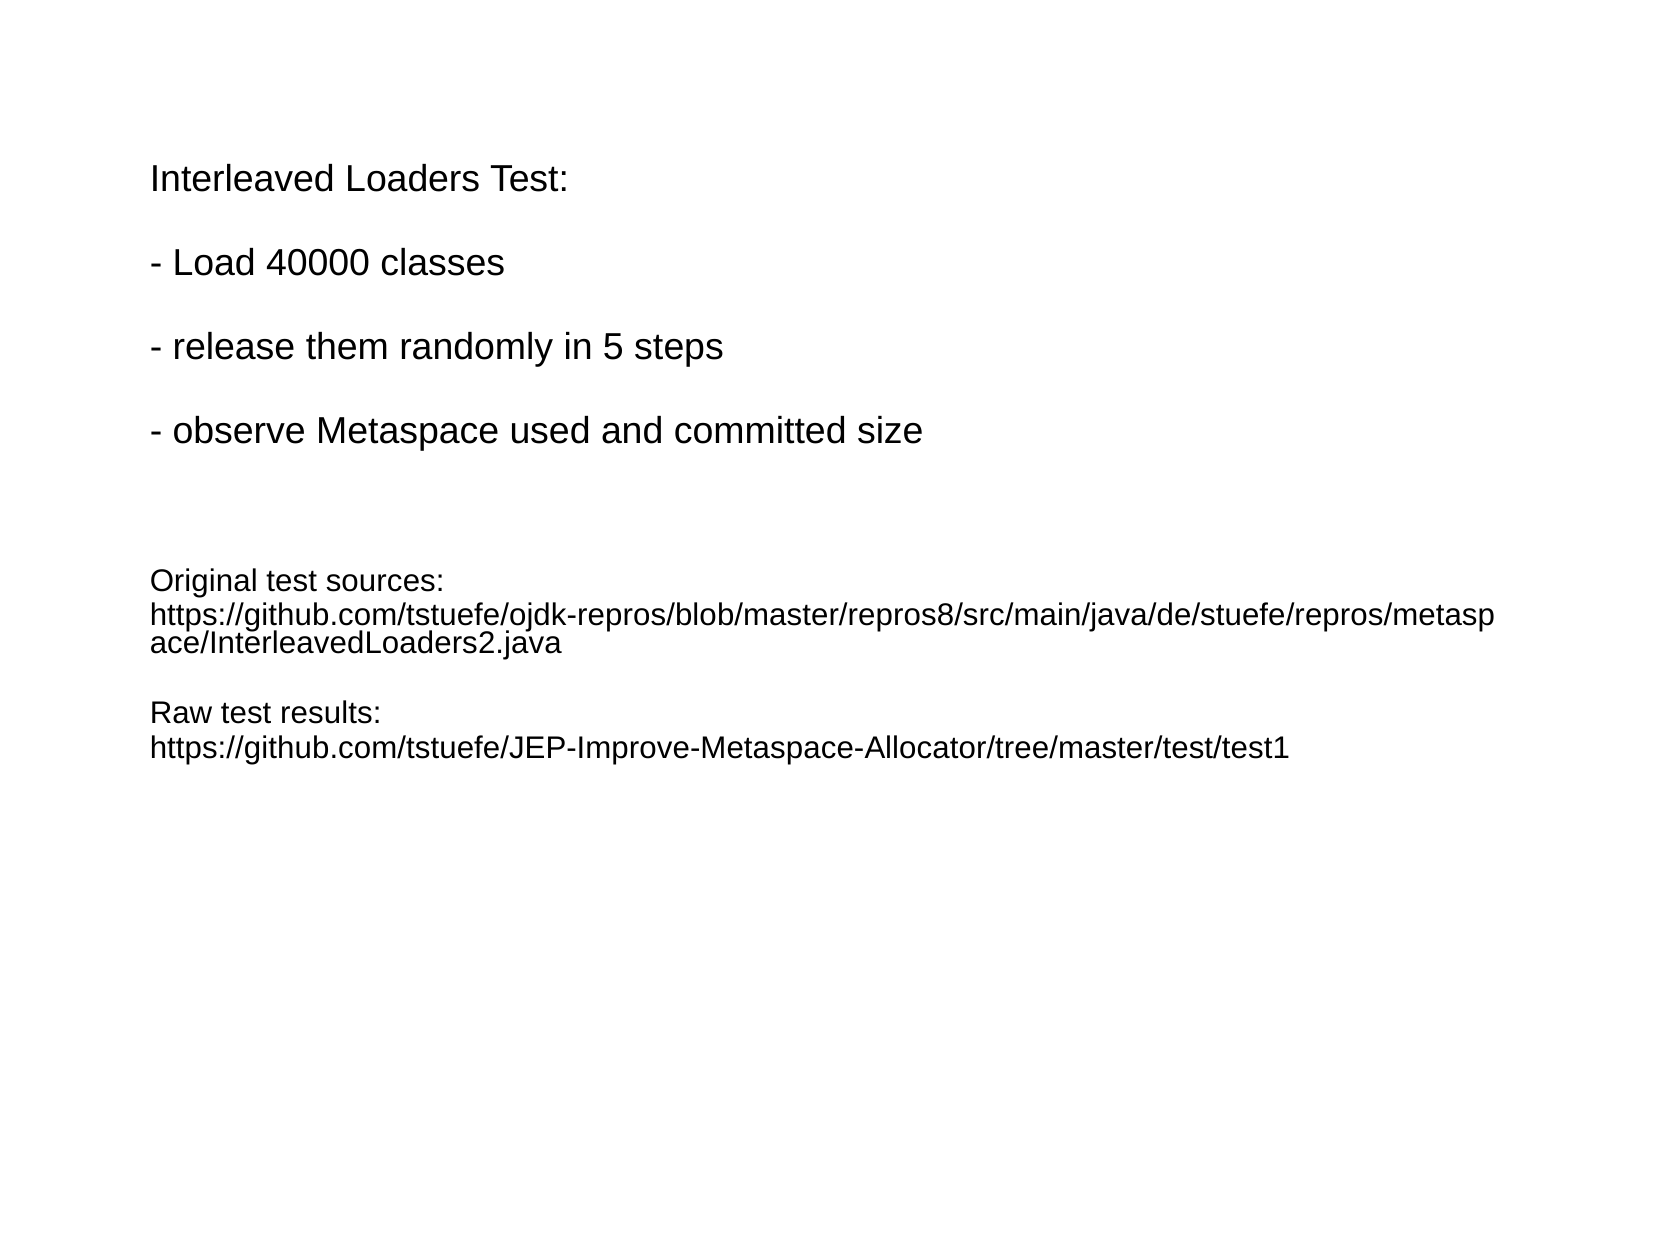

Interleaved Loaders Test:
- Load 40000 classes
- release them randomly in 5 steps
- observe Metaspace used and committed size
Original test sources: https://github.com/tstuefe/ojdk-repros/blob/master/repros8/src/main/java/de/stuefe/repros/metaspace/InterleavedLoaders2.java
Raw test results:
https://github.com/tstuefe/JEP-Improve-Metaspace-Allocator/tree/master/test/test1